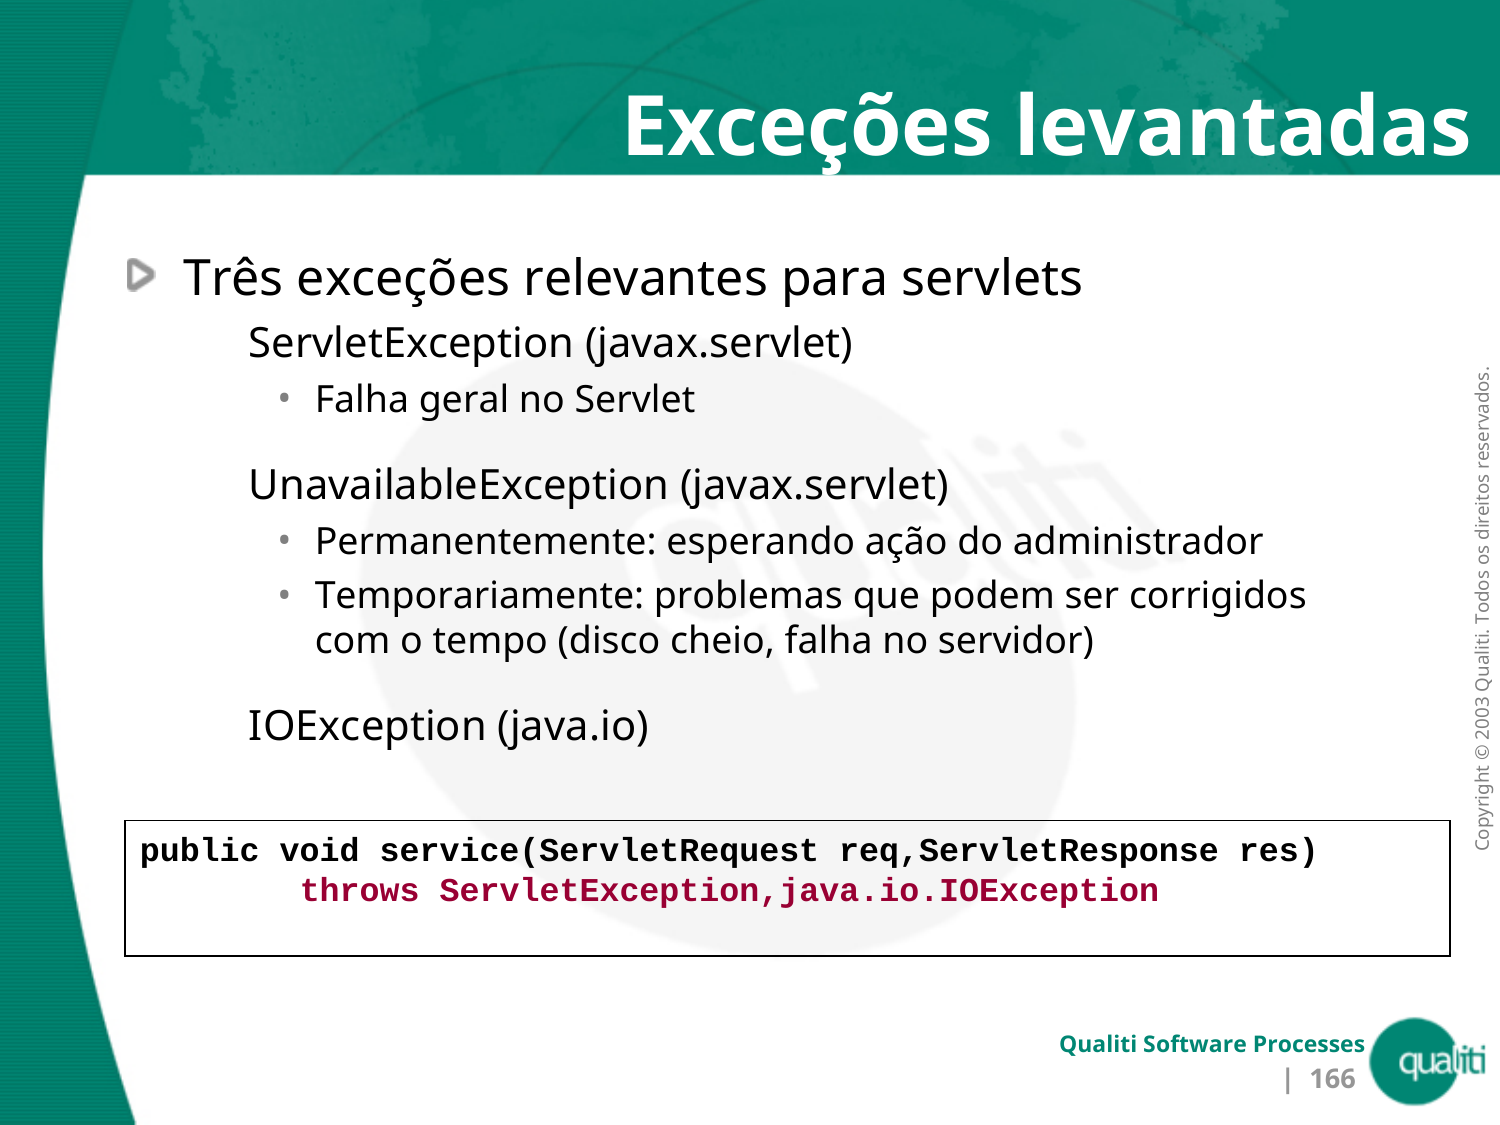

# Exceções levantadas
Três exceções relevantes para servlets
ServletException (javax.servlet)‏
Falha geral no Servlet
UnavailableException (javax.servlet)‏
Permanentemente: esperando ação do administrador
Temporariamente: problemas que podem ser corrigidos com o tempo (disco cheio, falha no servidor)‏
IOException (java.io)‏
public void service(ServletRequest req,ServletResponse res)‏
 throws ServletException,java.io.IOException